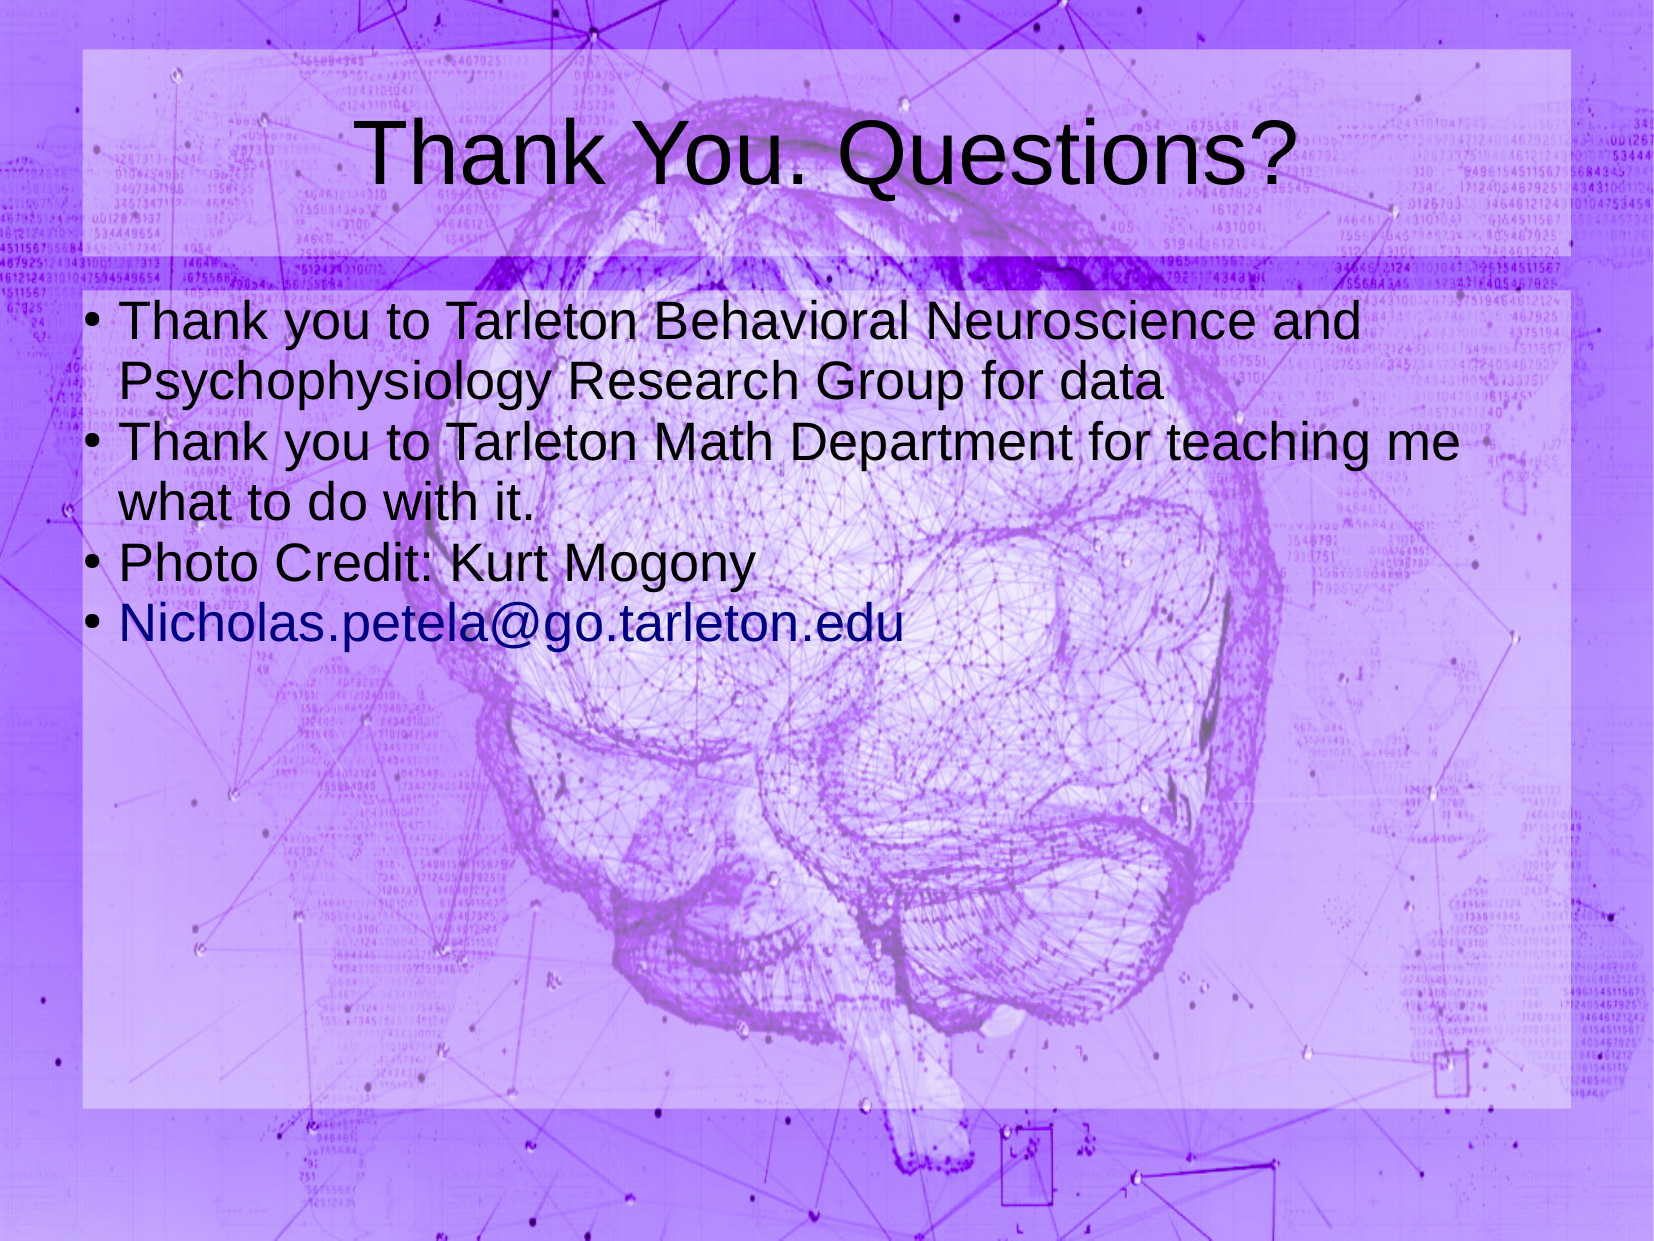

# Thank You. Questions?
Thank you to Tarleton Behavioral Neuroscience and Psychophysiology Research Group for data
Thank you to Tarleton Math Department for teaching me what to do with it.
Photo Credit: Kurt Mogony
Nicholas.petela@go.tarleton.edu